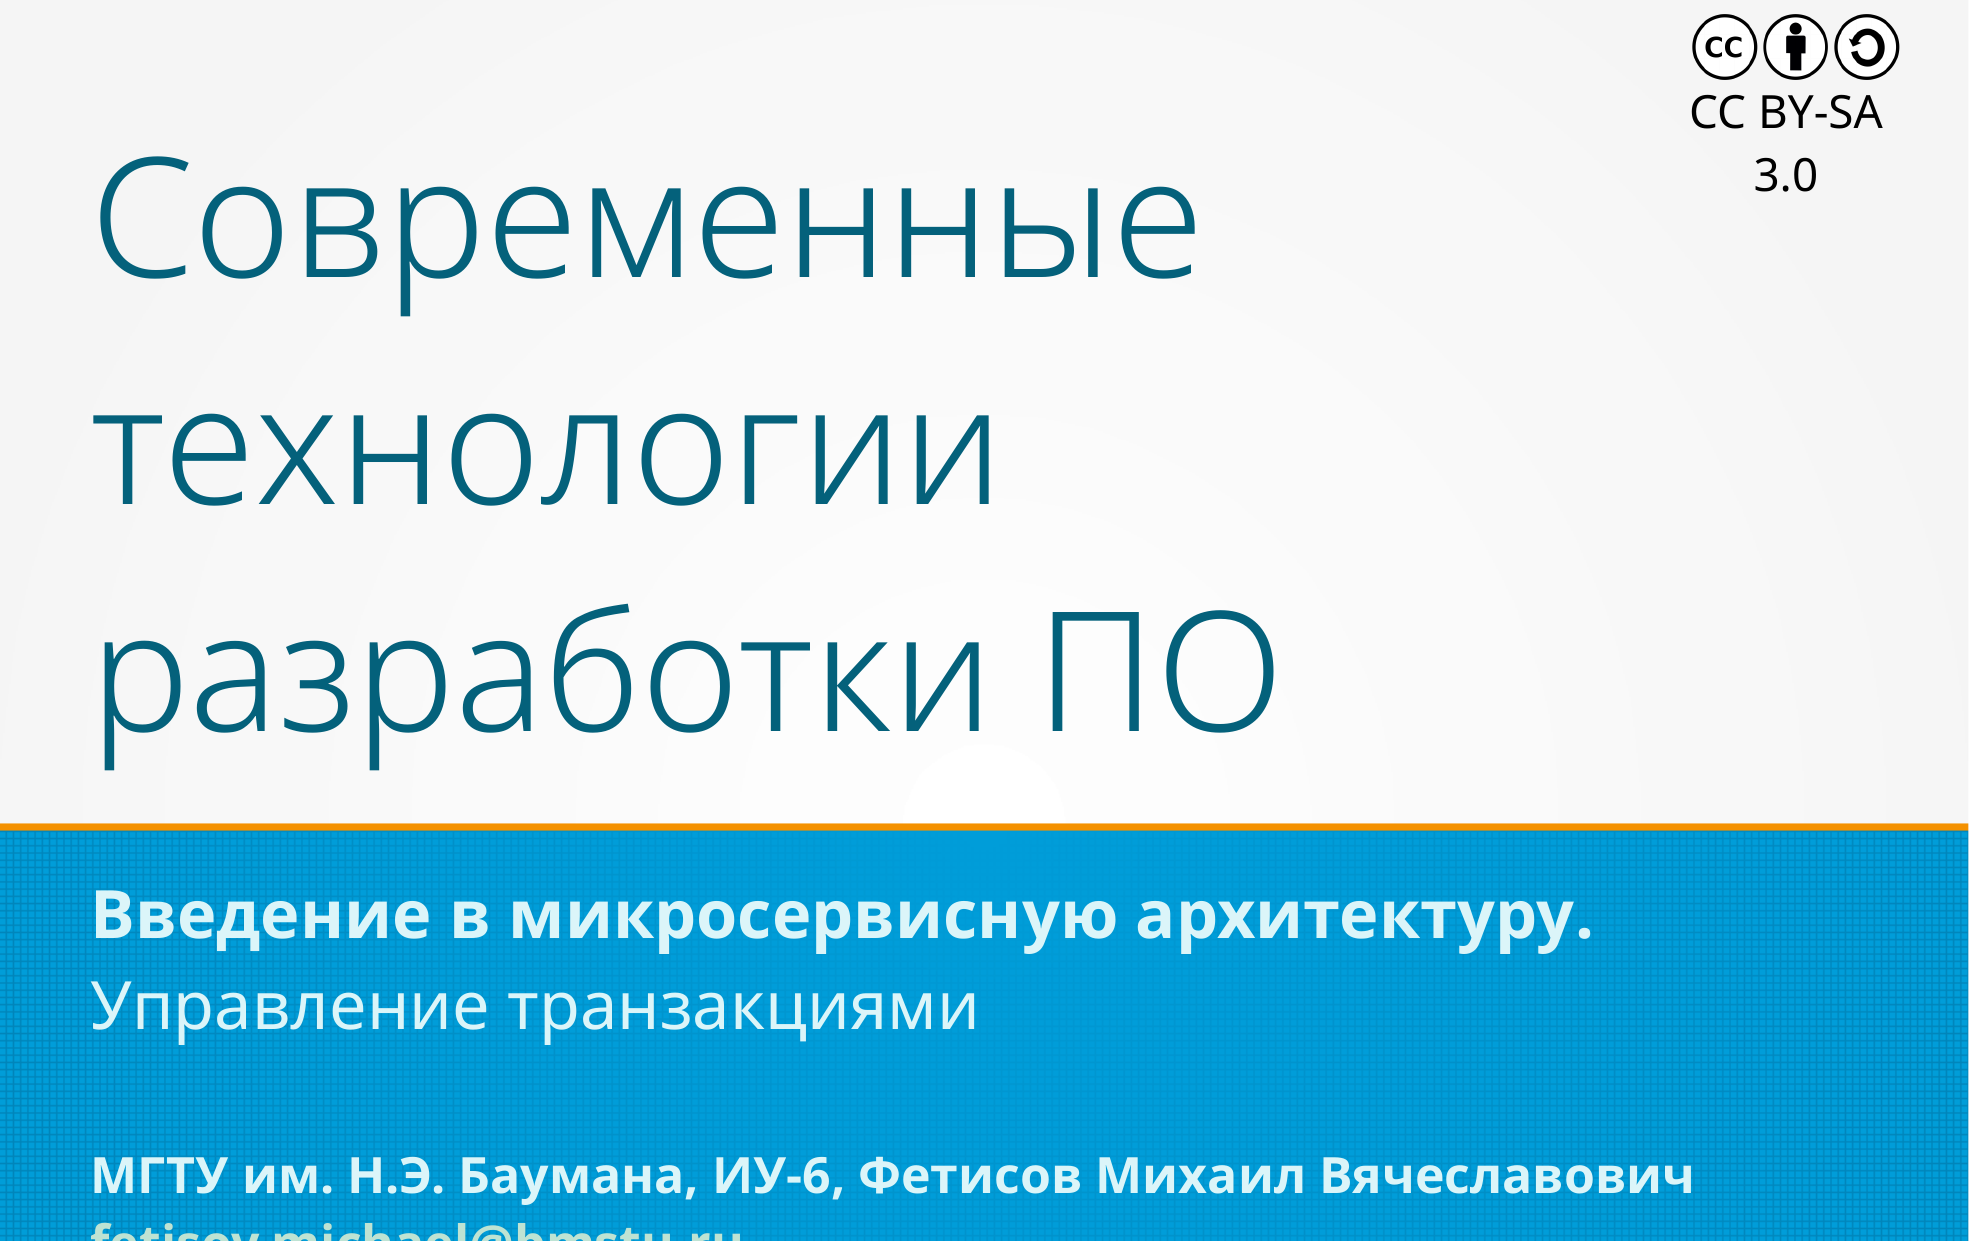

# Современные технологии разработки ПО
CC BY-SA 3.0
Введение в микросервисную архитектуру.
Управление транзакциями
МГТУ им. Н.Э. Баумана, ИУ-6, Фетисов Михаил Вячеславович
fetisov.michael@bmstu.ru